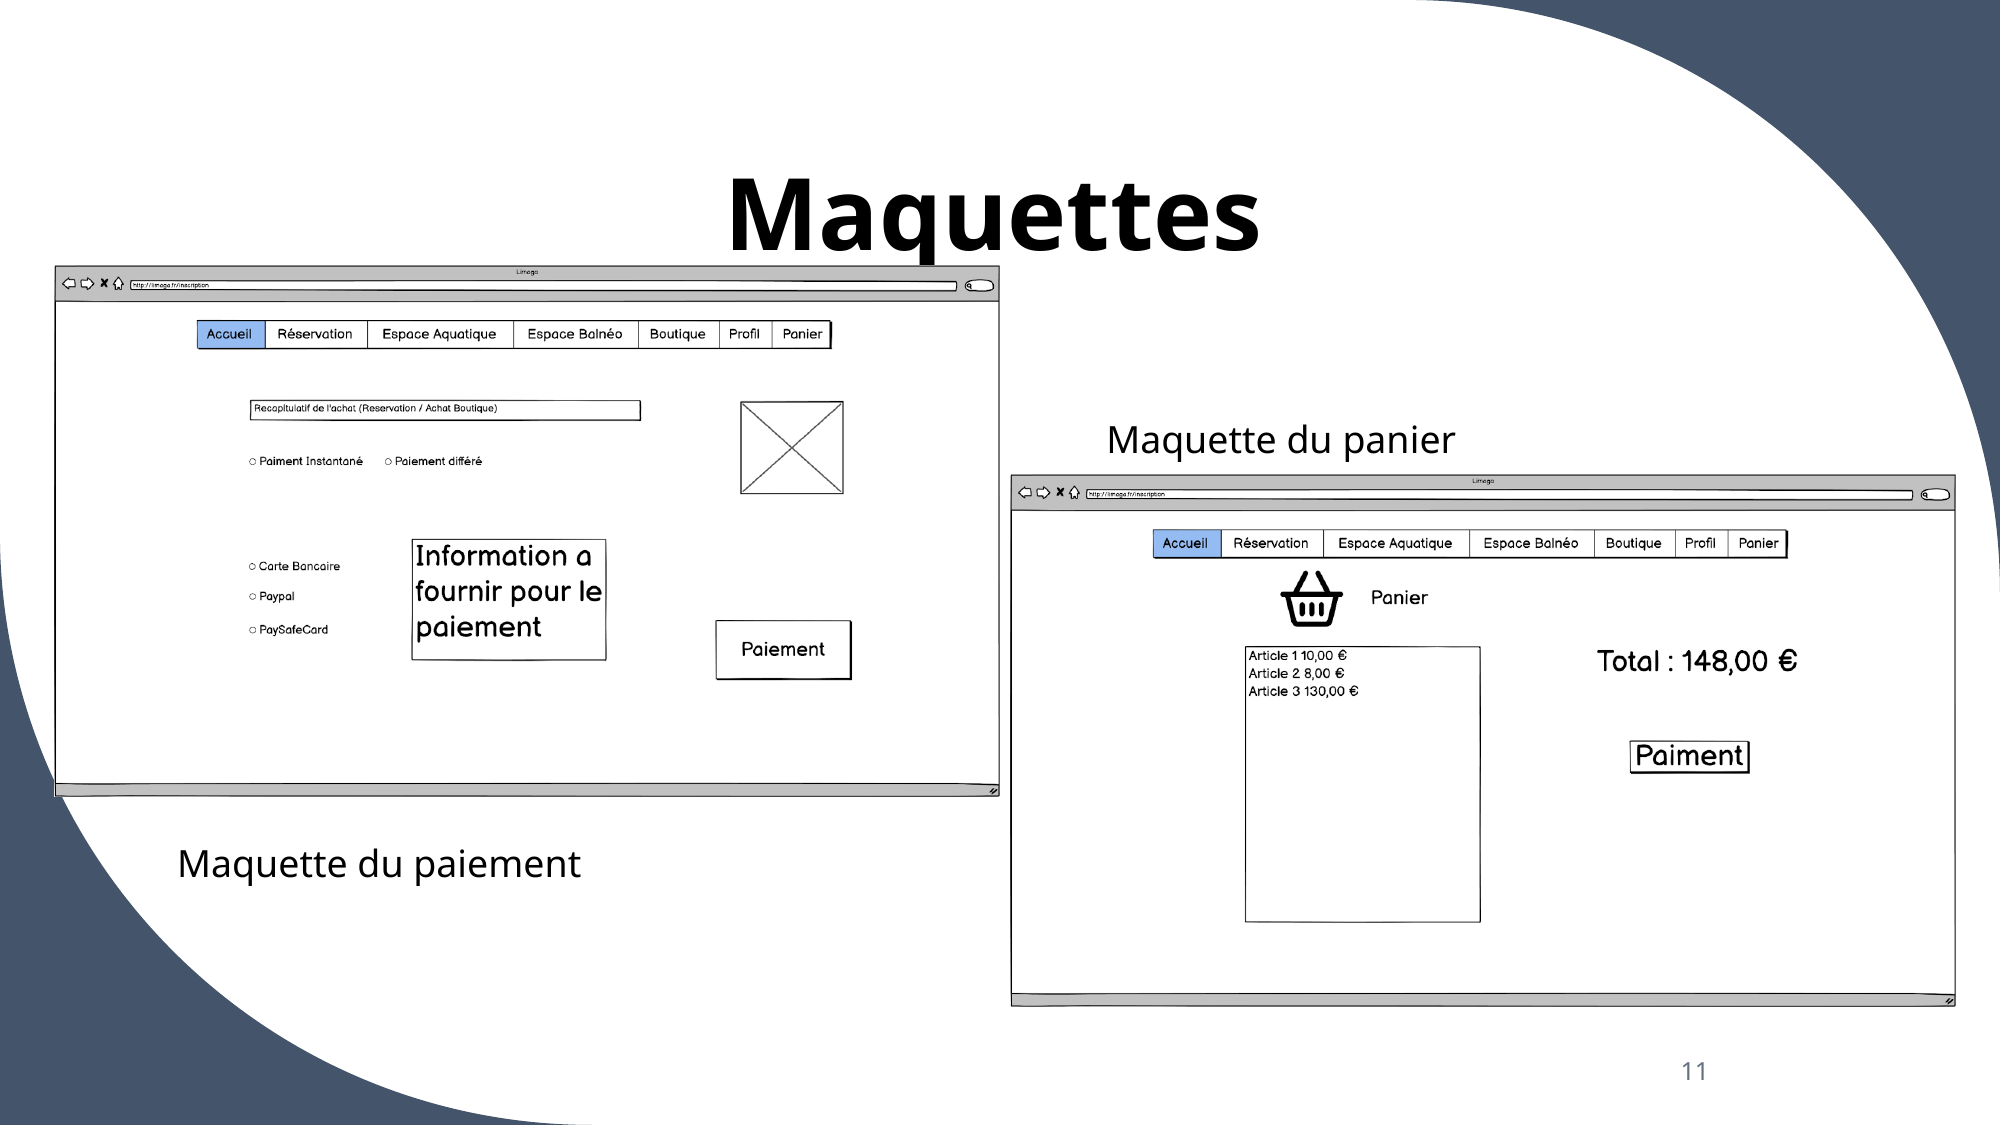

# Maquettes
Maquette du panier
Maquette du paiement